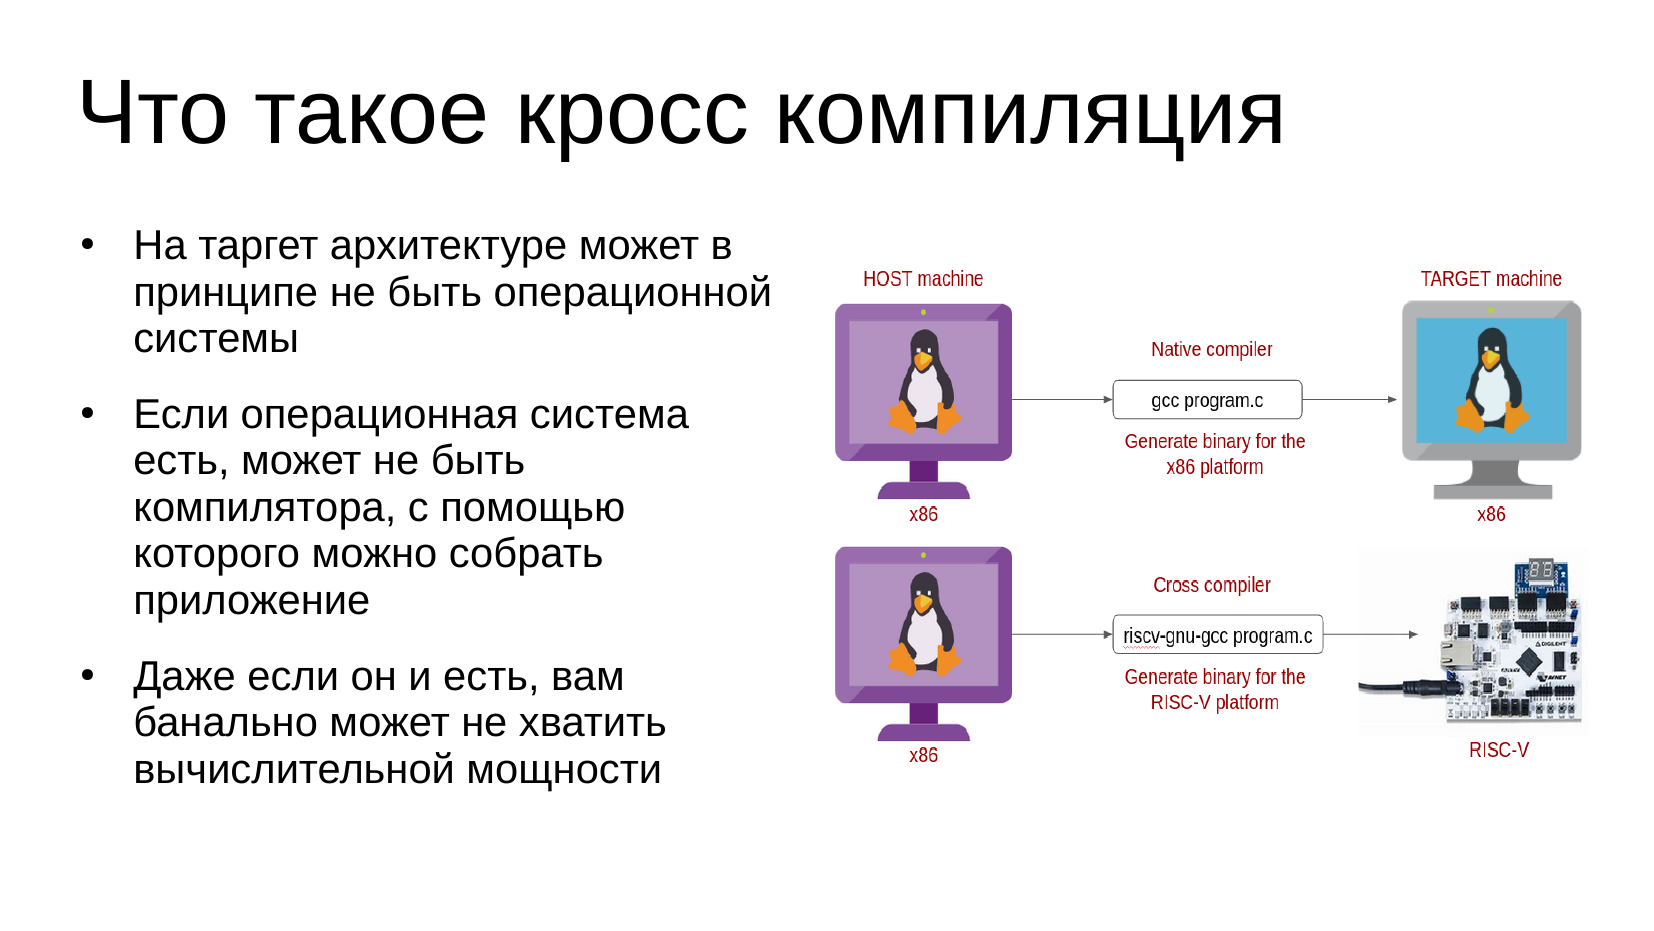

Что такое кросс компиляция
# На таргет архитектуре может в принципе не быть операционной системы
Если операционная система есть, может не быть компилятора, с помощью которого можно собрать приложение
Даже если он и есть, вам банально может не хватить вычислительной мощности